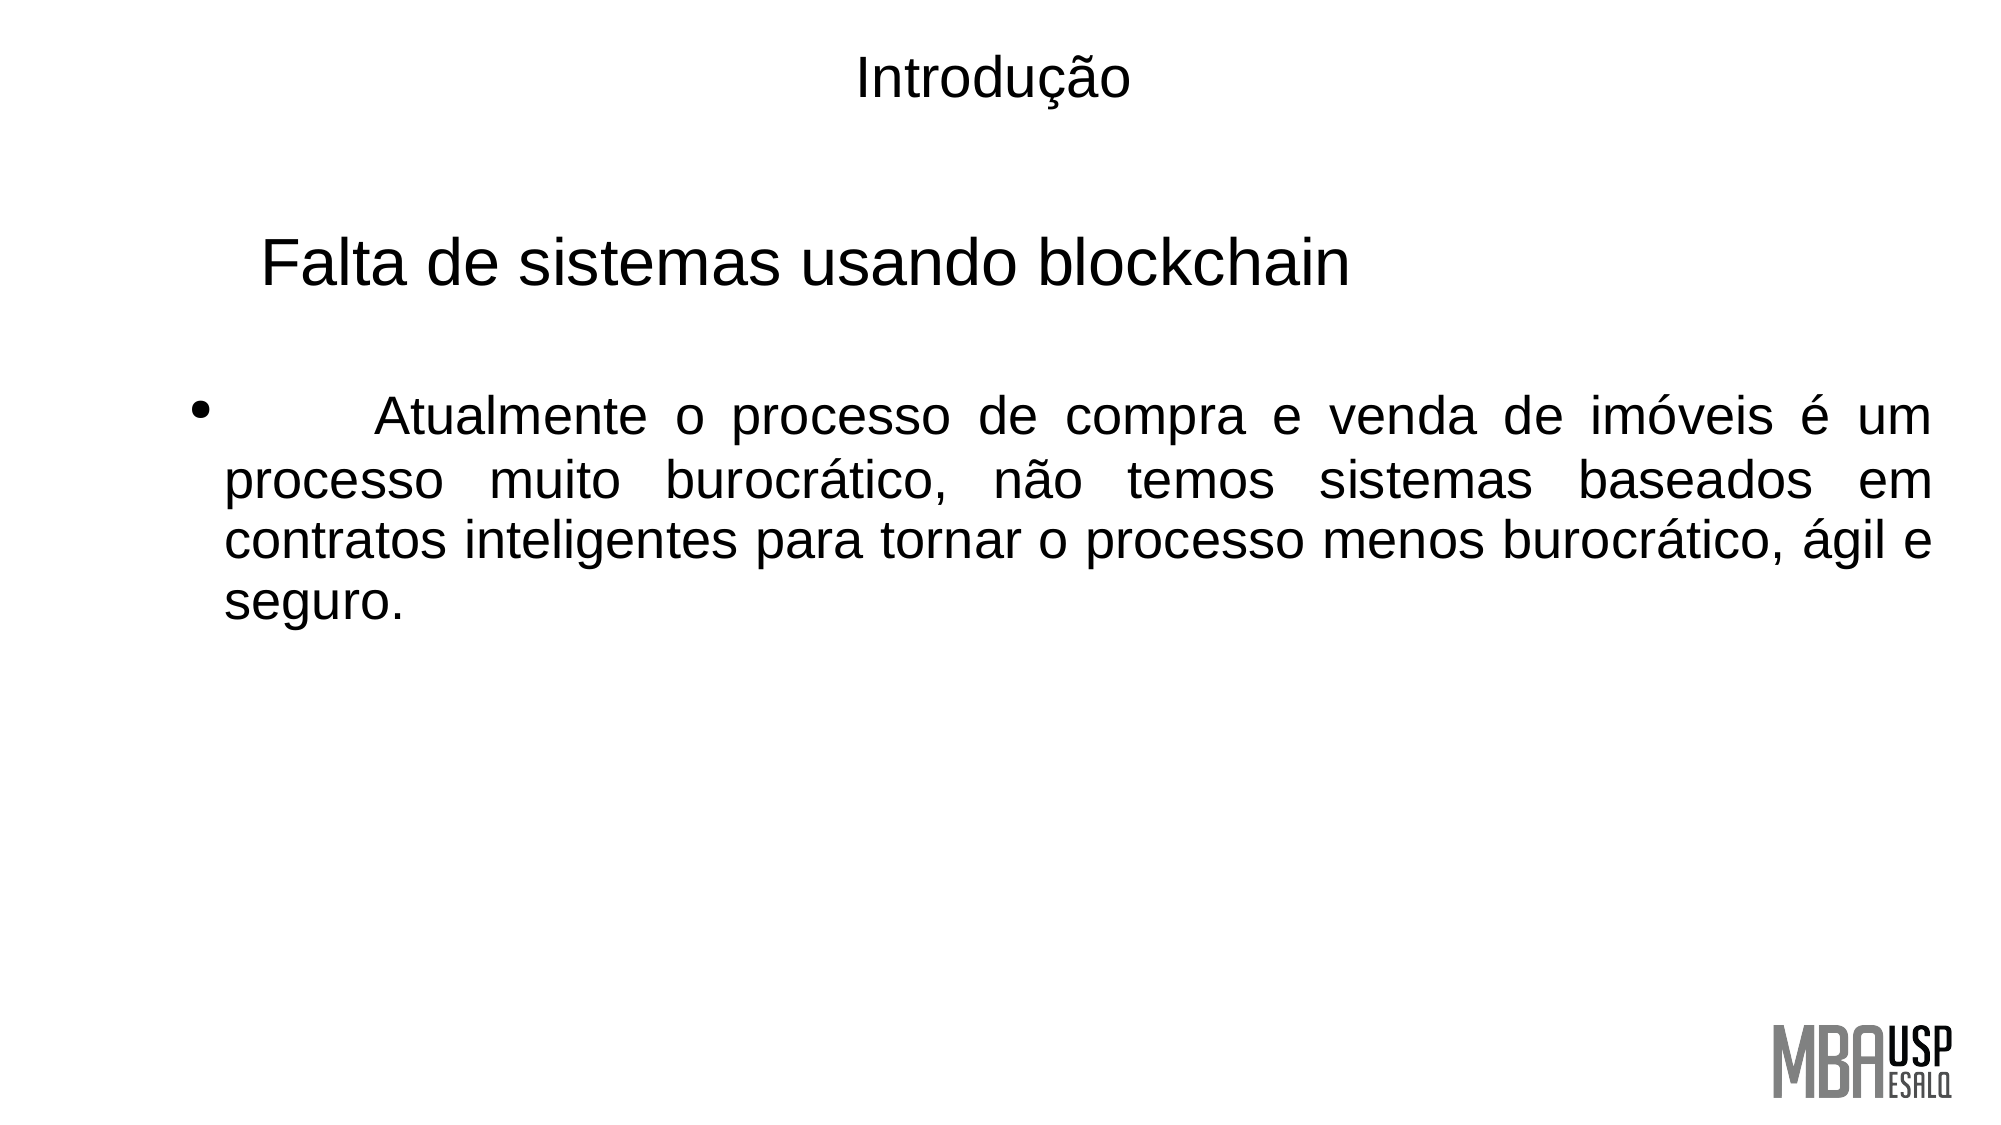

Introdução
Falta de sistemas usando blockchain
	Atualmente o processo de compra e venda de imóveis é um processo muito burocrático, não temos sistemas baseados em contratos inteligentes para tornar o processo menos burocrático, ágil e seguro.